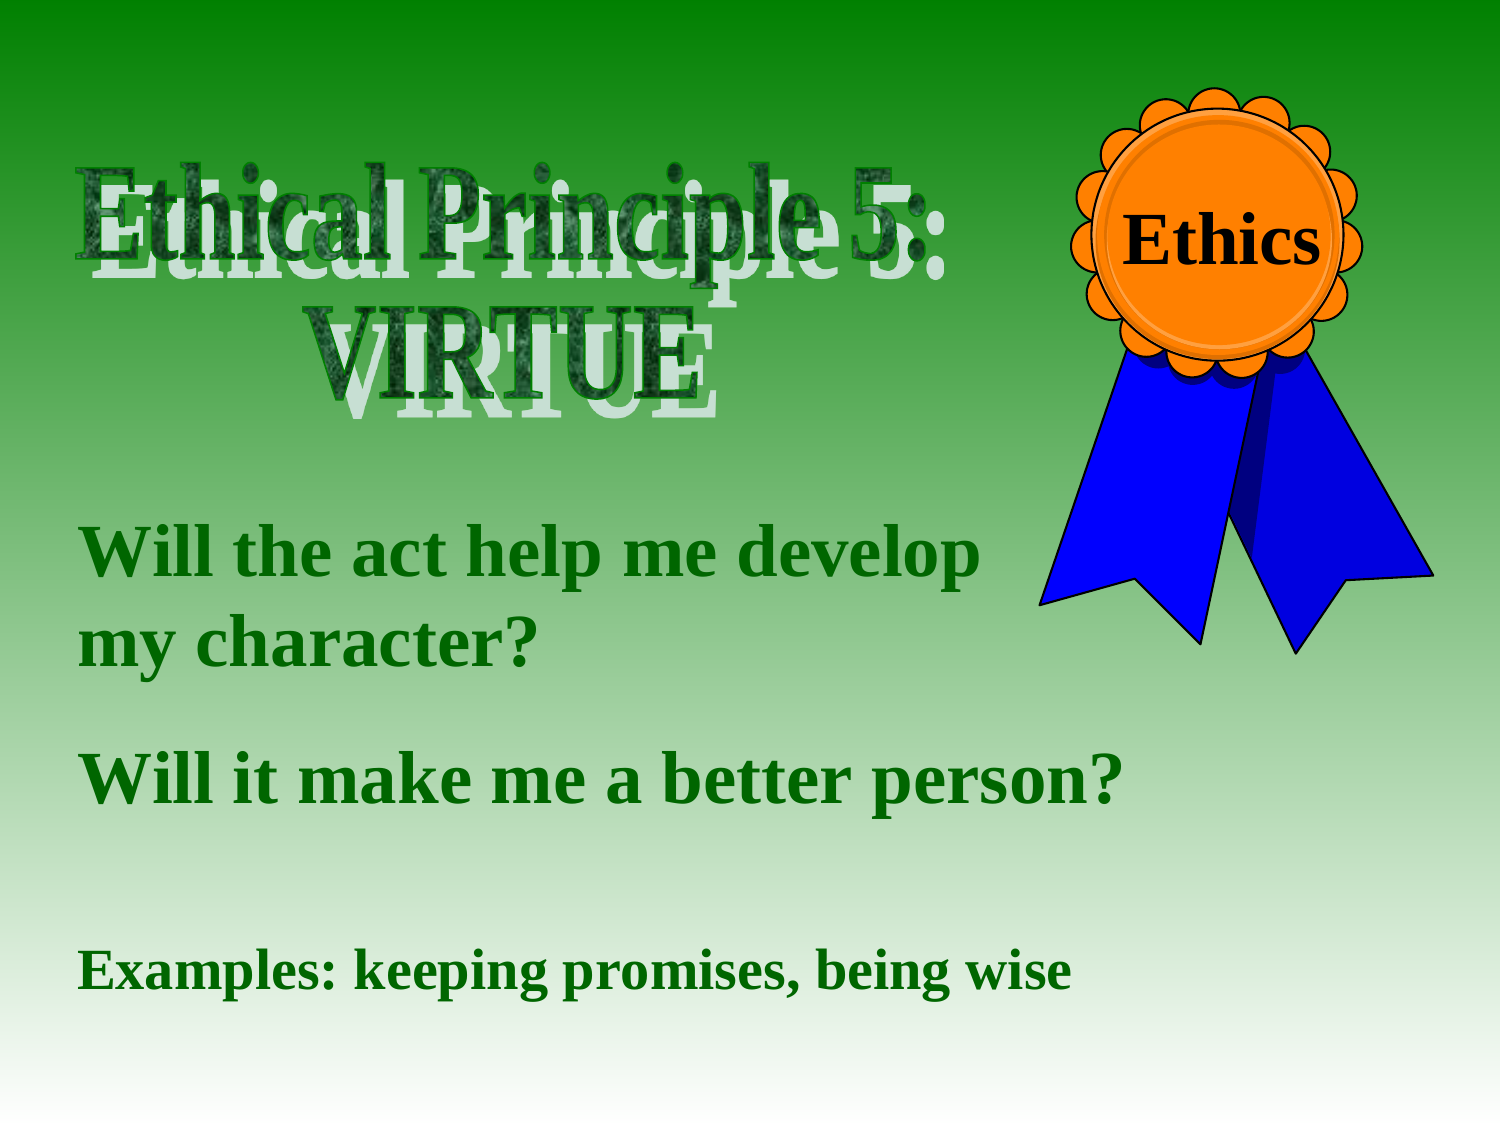

Ethical Principle 5:
VIRTUE
Ethics
Will the act help me develop my character?
Will it make me a better person?
Examples: keeping promises, being wise